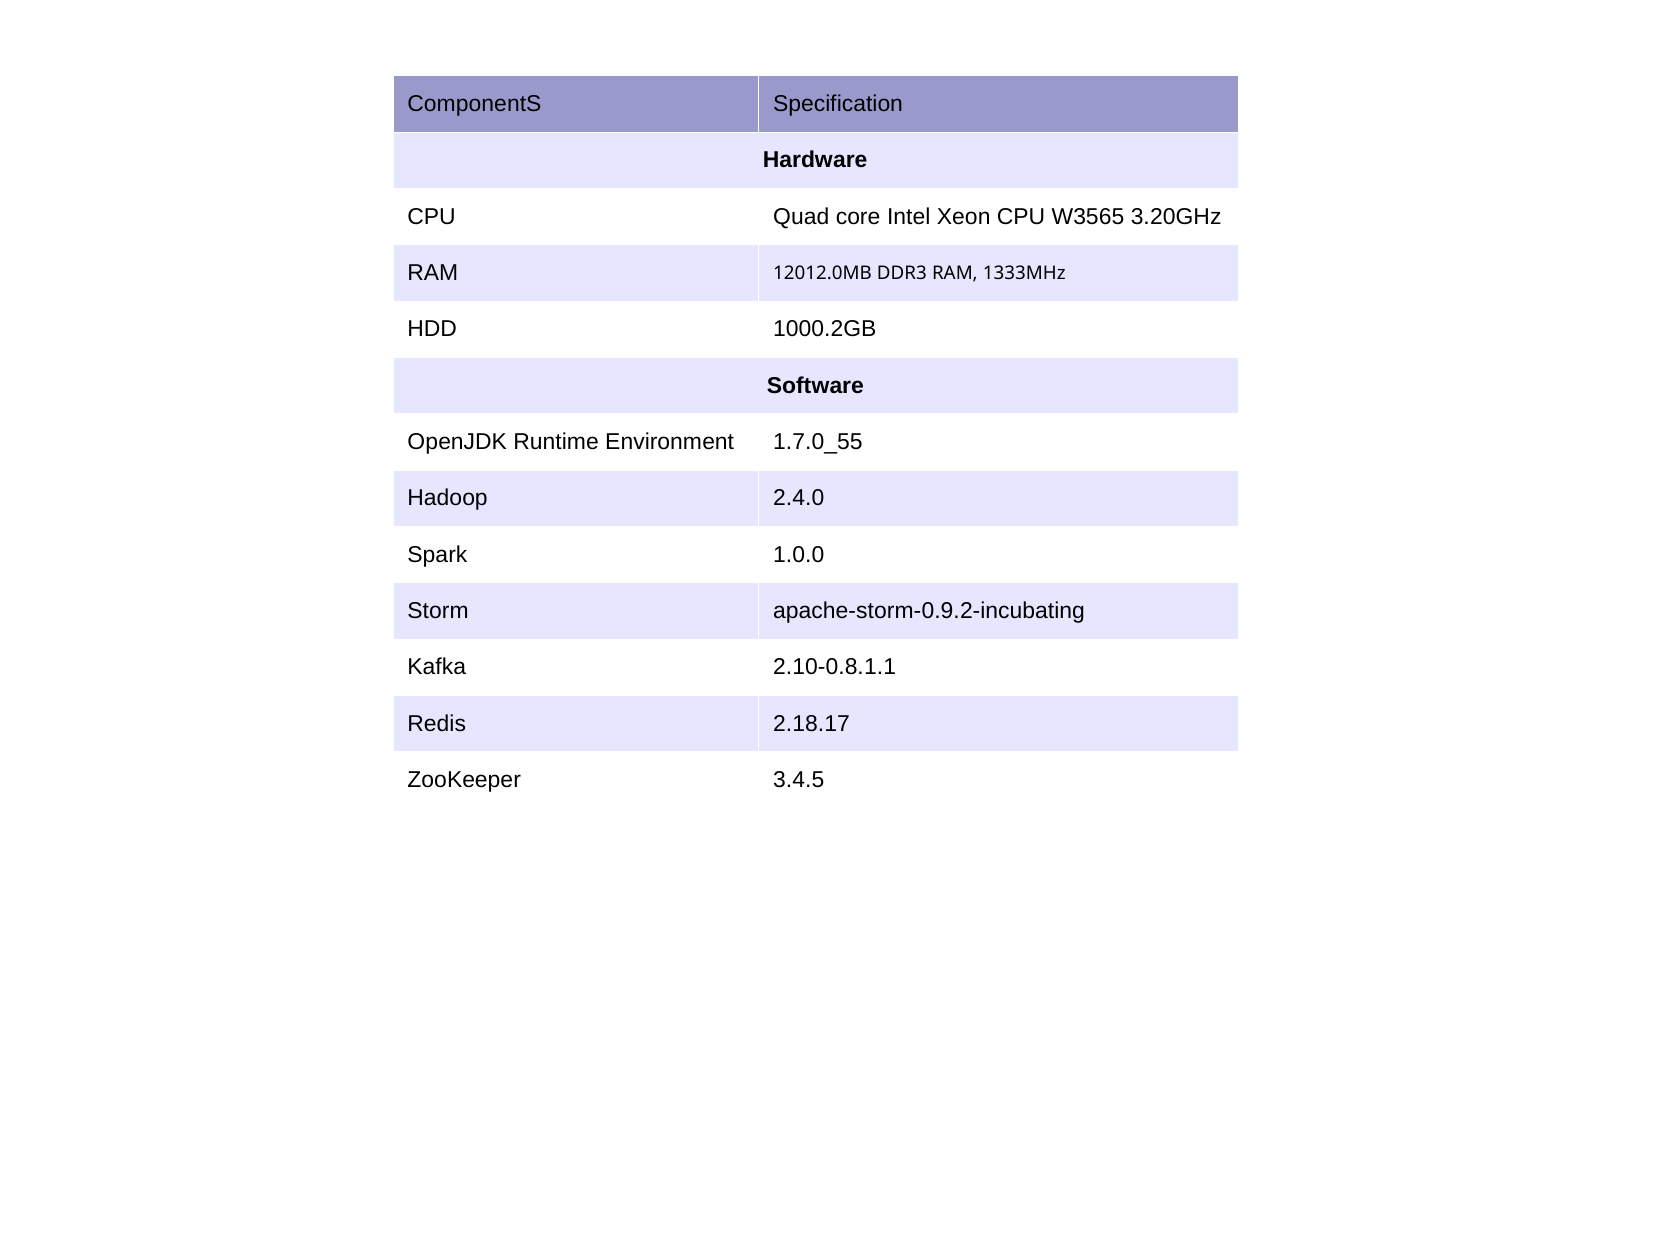

| ComponentS | Specification |
| --- | --- |
| Hardware | |
| CPU | Quad core Intel Xeon CPU W3565 3.20GHz |
| RAM | 12012.0MB DDR3 RAM, 1333MHz |
| HDD | 1000.2GB |
| Software | |
| OpenJDK Runtime Environment | 1.7.0\_55 |
| Hadoop | 2.4.0 |
| Spark | 1.0.0 |
| Storm | apache-storm-0.9.2-incubating |
| Kafka | 2.10-0.8.1.1 |
| Redis | 2.18.17 |
| ZooKeeper | 3.4.5 |